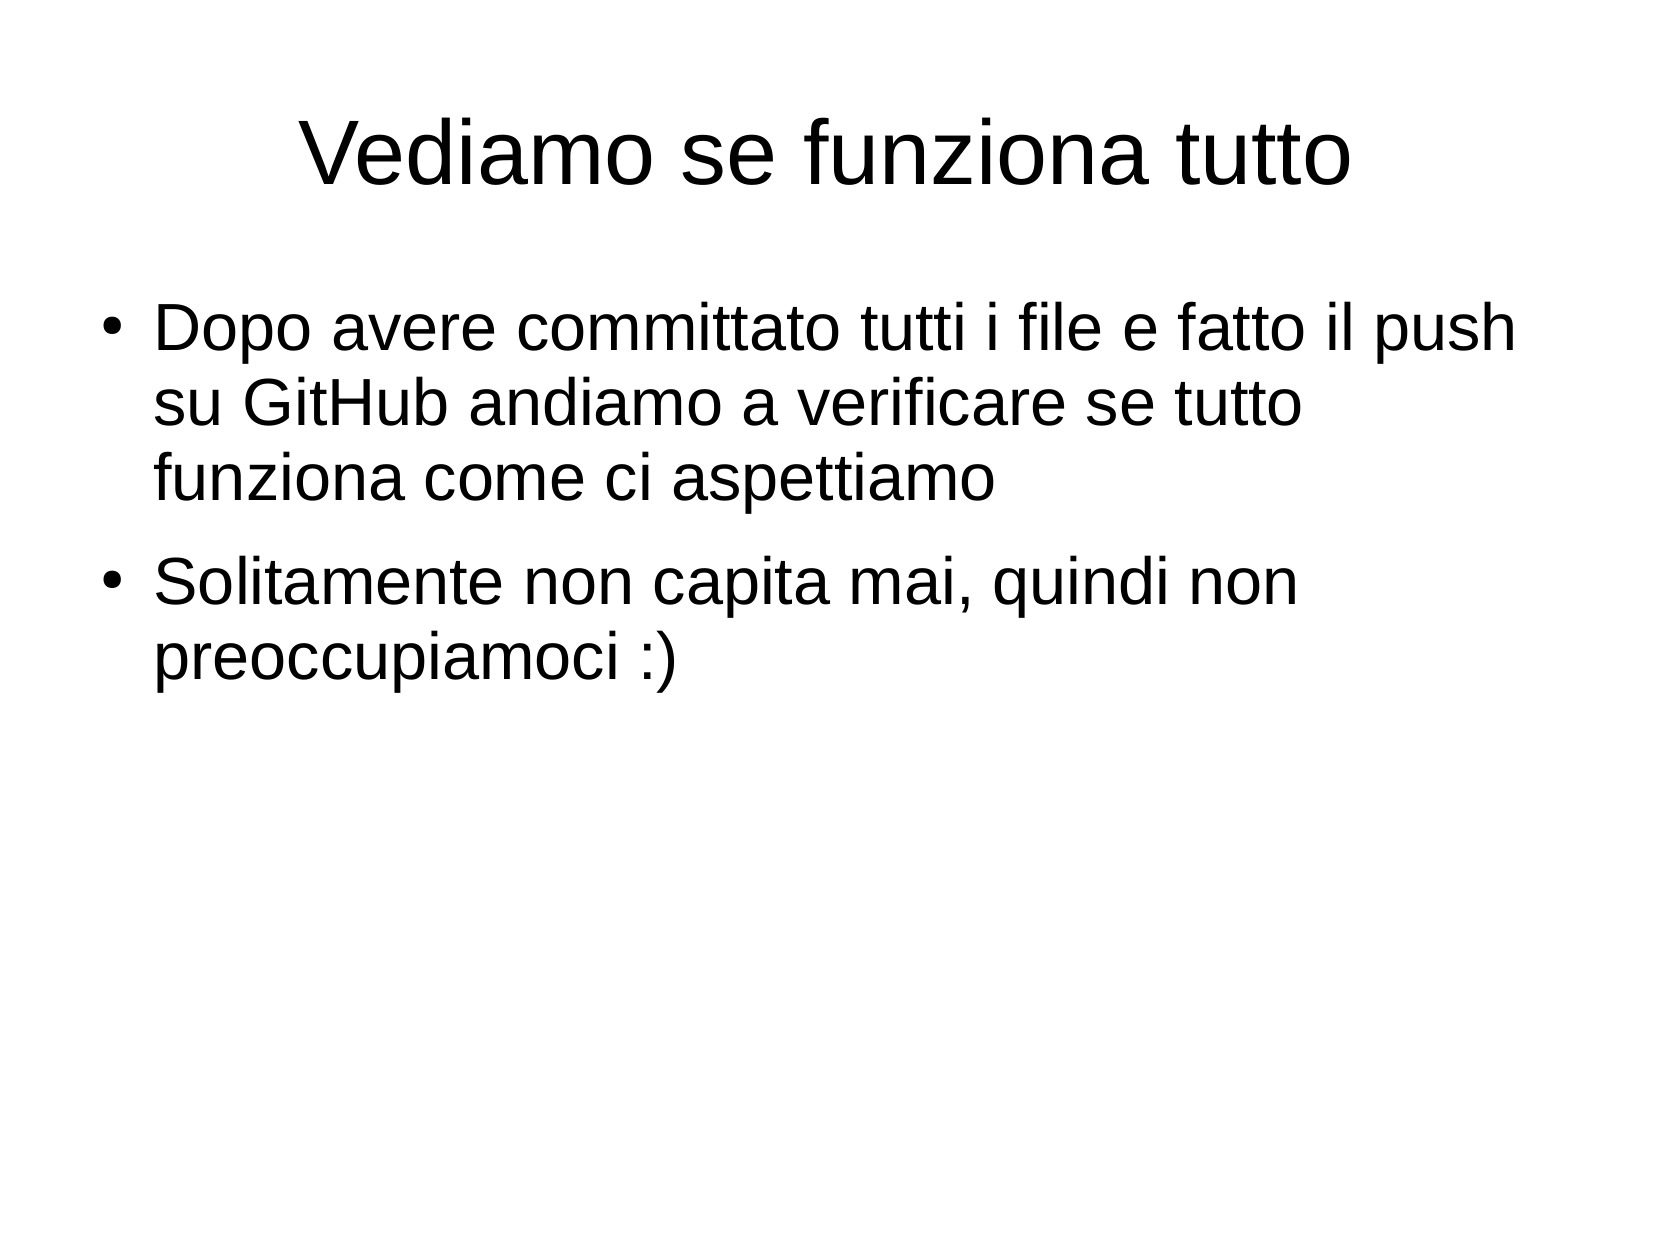

# Vediamo se funziona tutto
Dopo avere committato tutti i file e fatto il push su GitHub andiamo a verificare se tutto funziona come ci aspettiamo
Solitamente non capita mai, quindi non preoccupiamoci :)